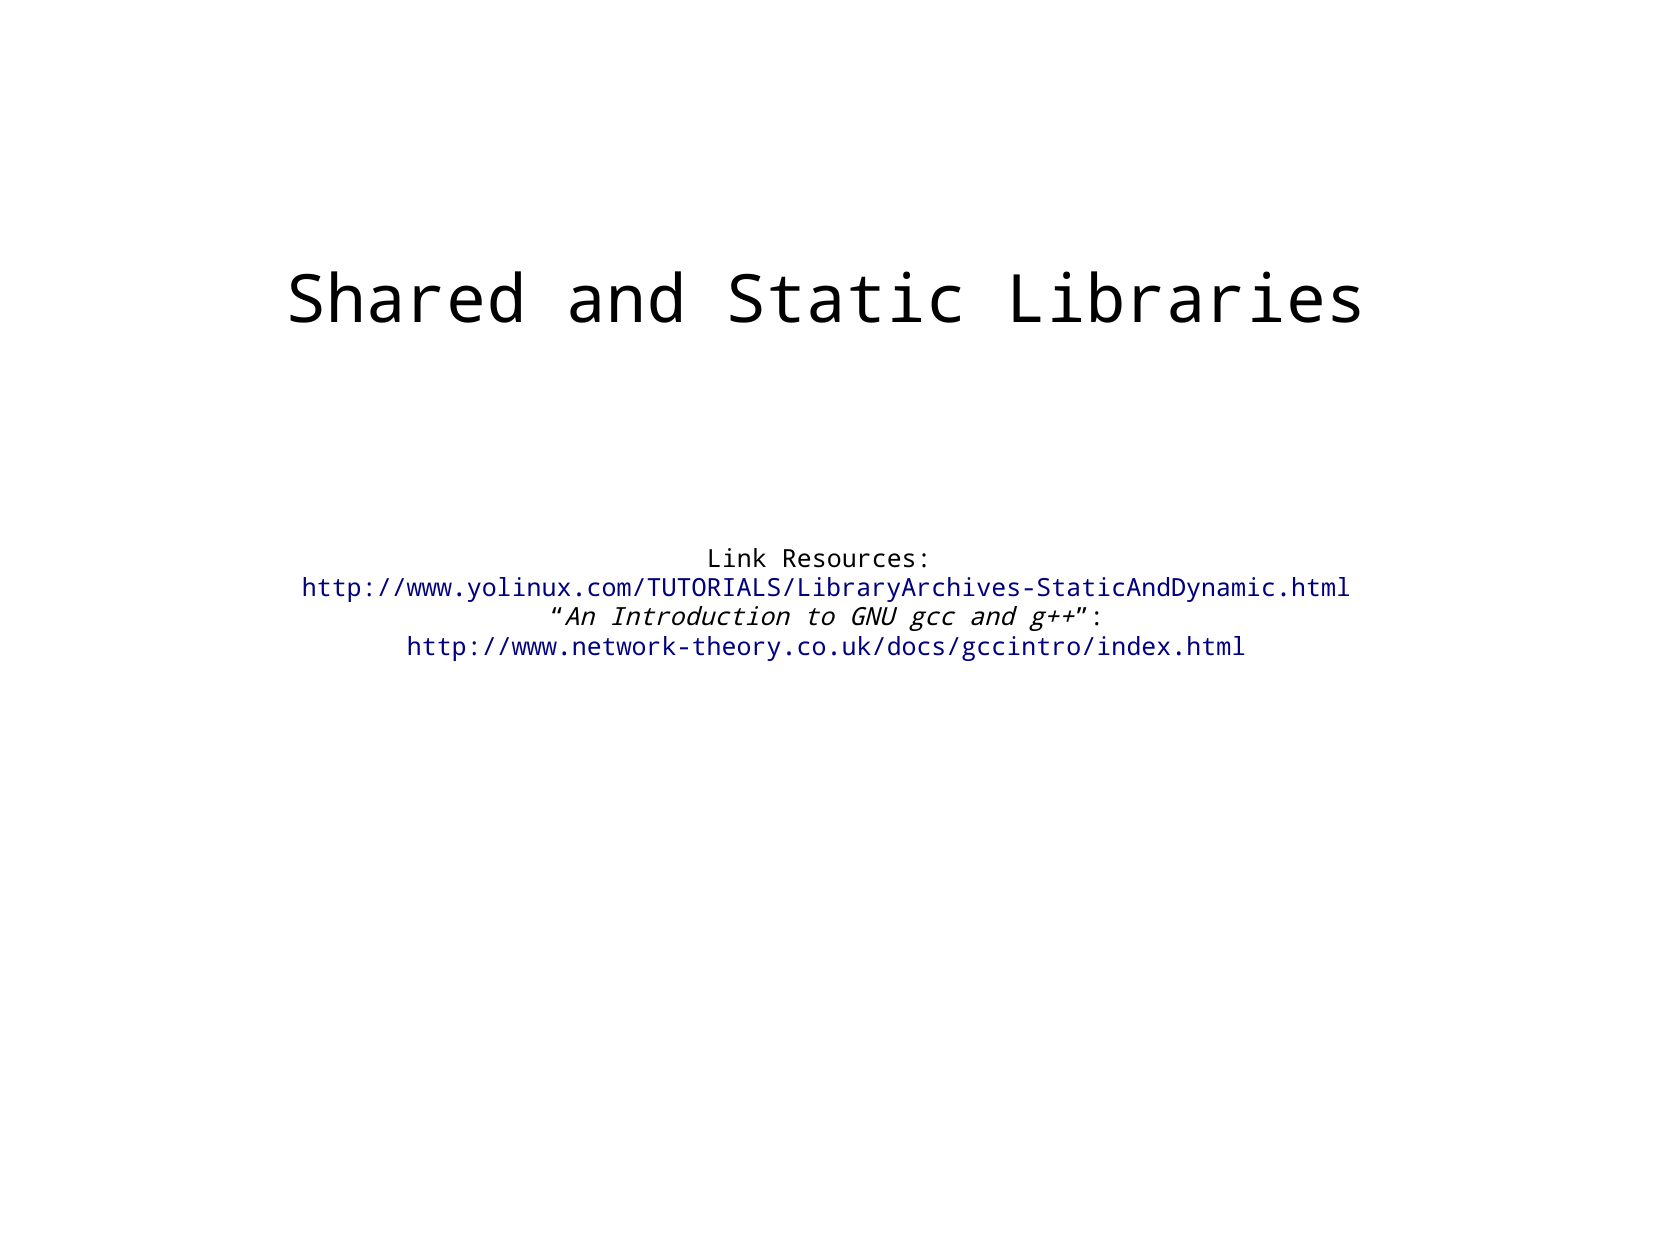

# Shared and Static Libraries
Link Resources:
http://www.yolinux.com/TUTORIALS/LibraryArchives-StaticAndDynamic.html
“An Introduction to GNU gcc and g++”:
http://www.network-theory.co.uk/docs/gccintro/index.html